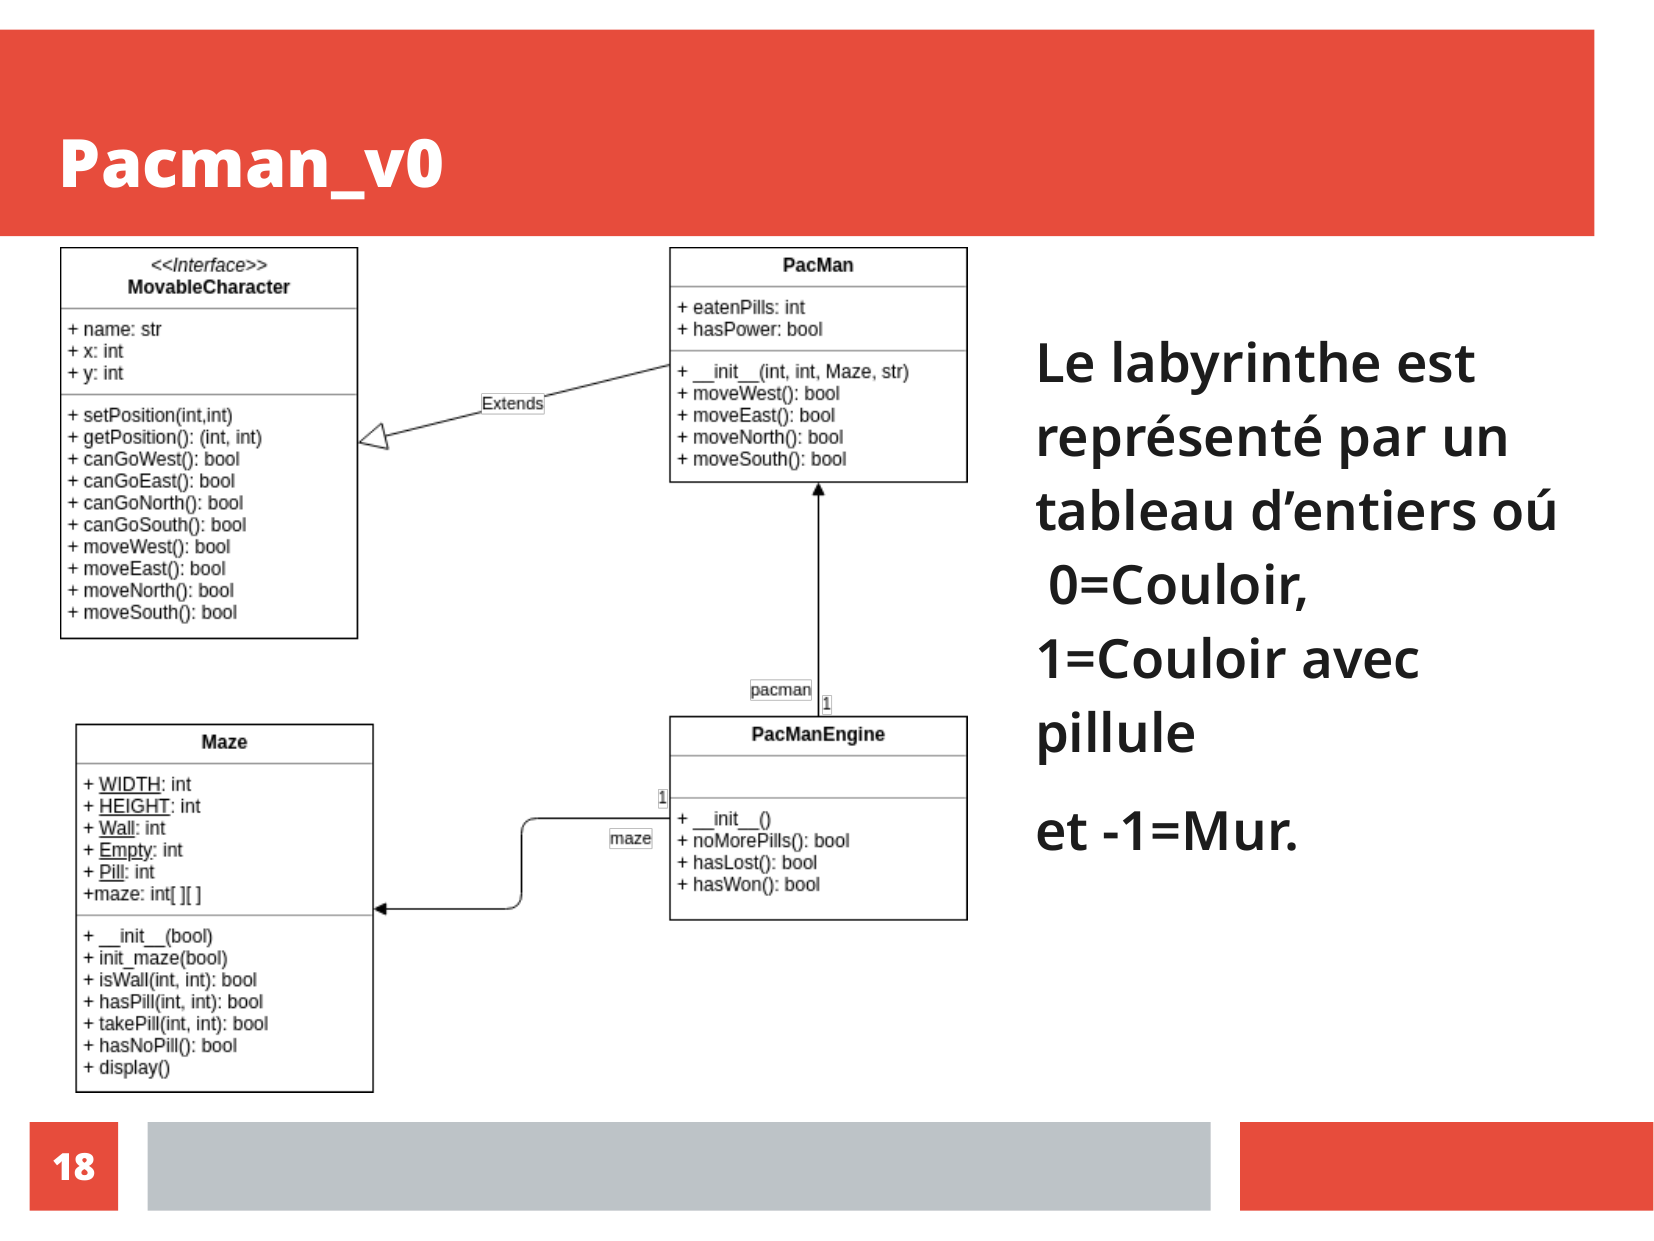

# Pacman_v0
Le labyrinthe est représenté par un tableau d’entiers oú 0=Couloir, 1=Couloir avec pillule
et -1=Mur.
18